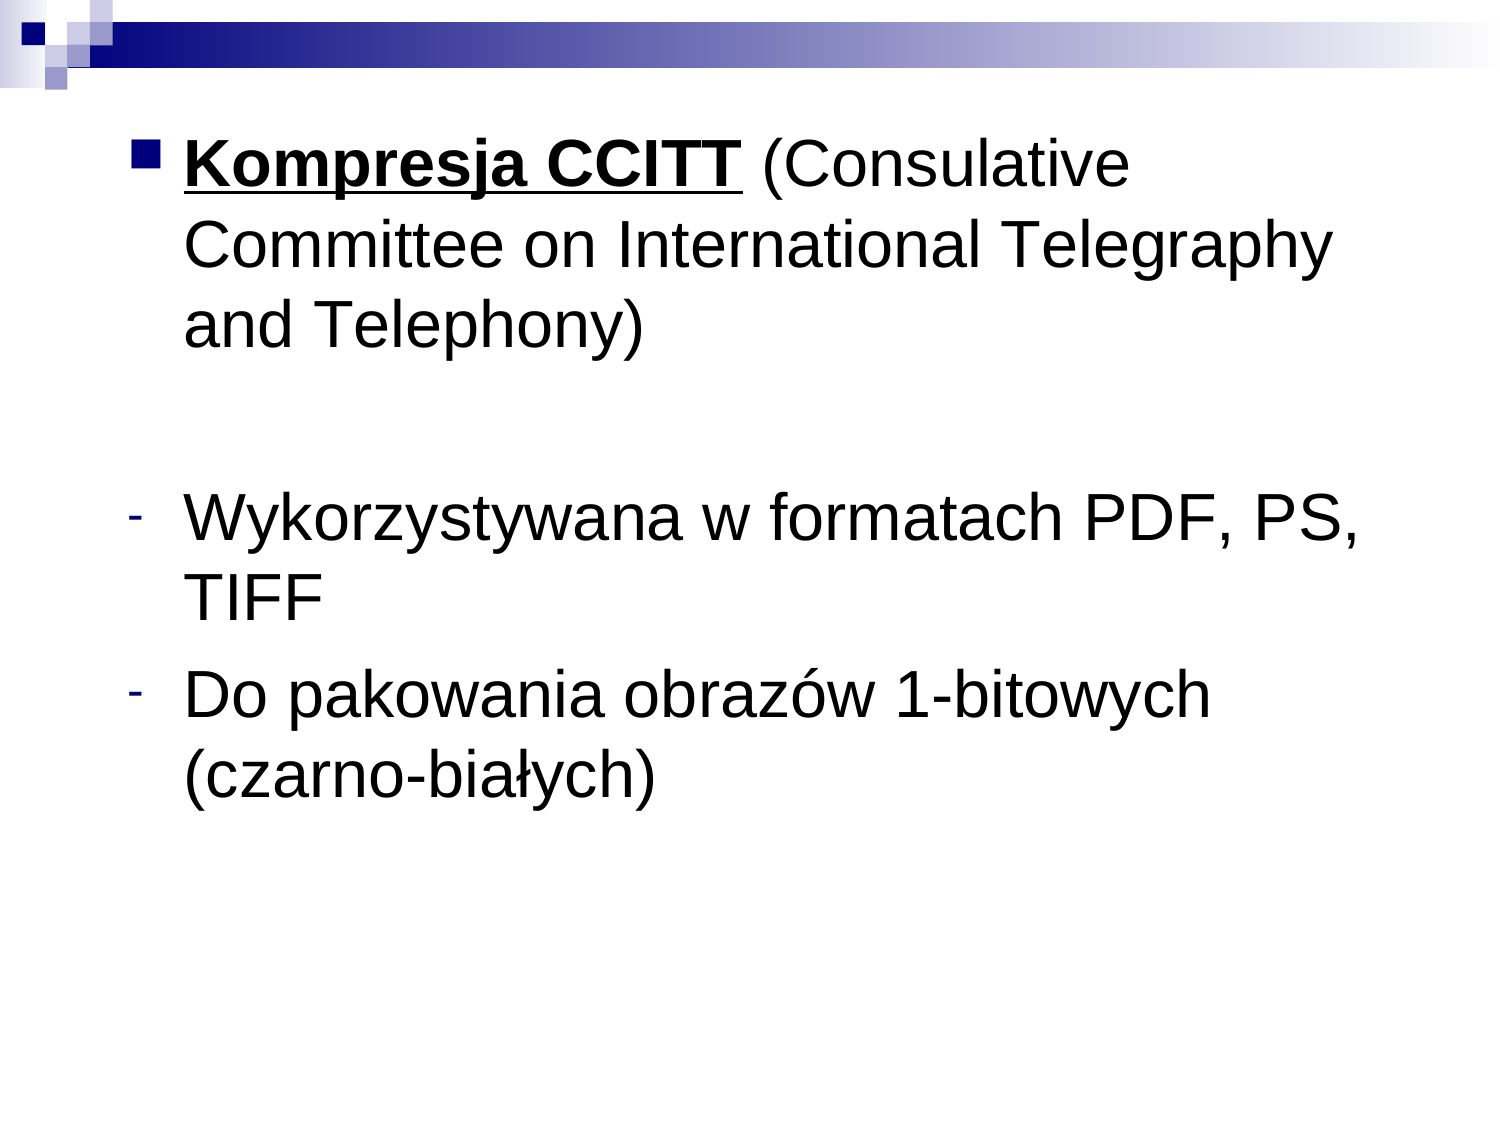

# Kompresja CCITT (Consulative Committee on International Telegraphy and Telephony)
Wykorzystywana w formatach PDF, PS, TIFF
Do pakowania obrazów 1-bitowych (czarno-białych)